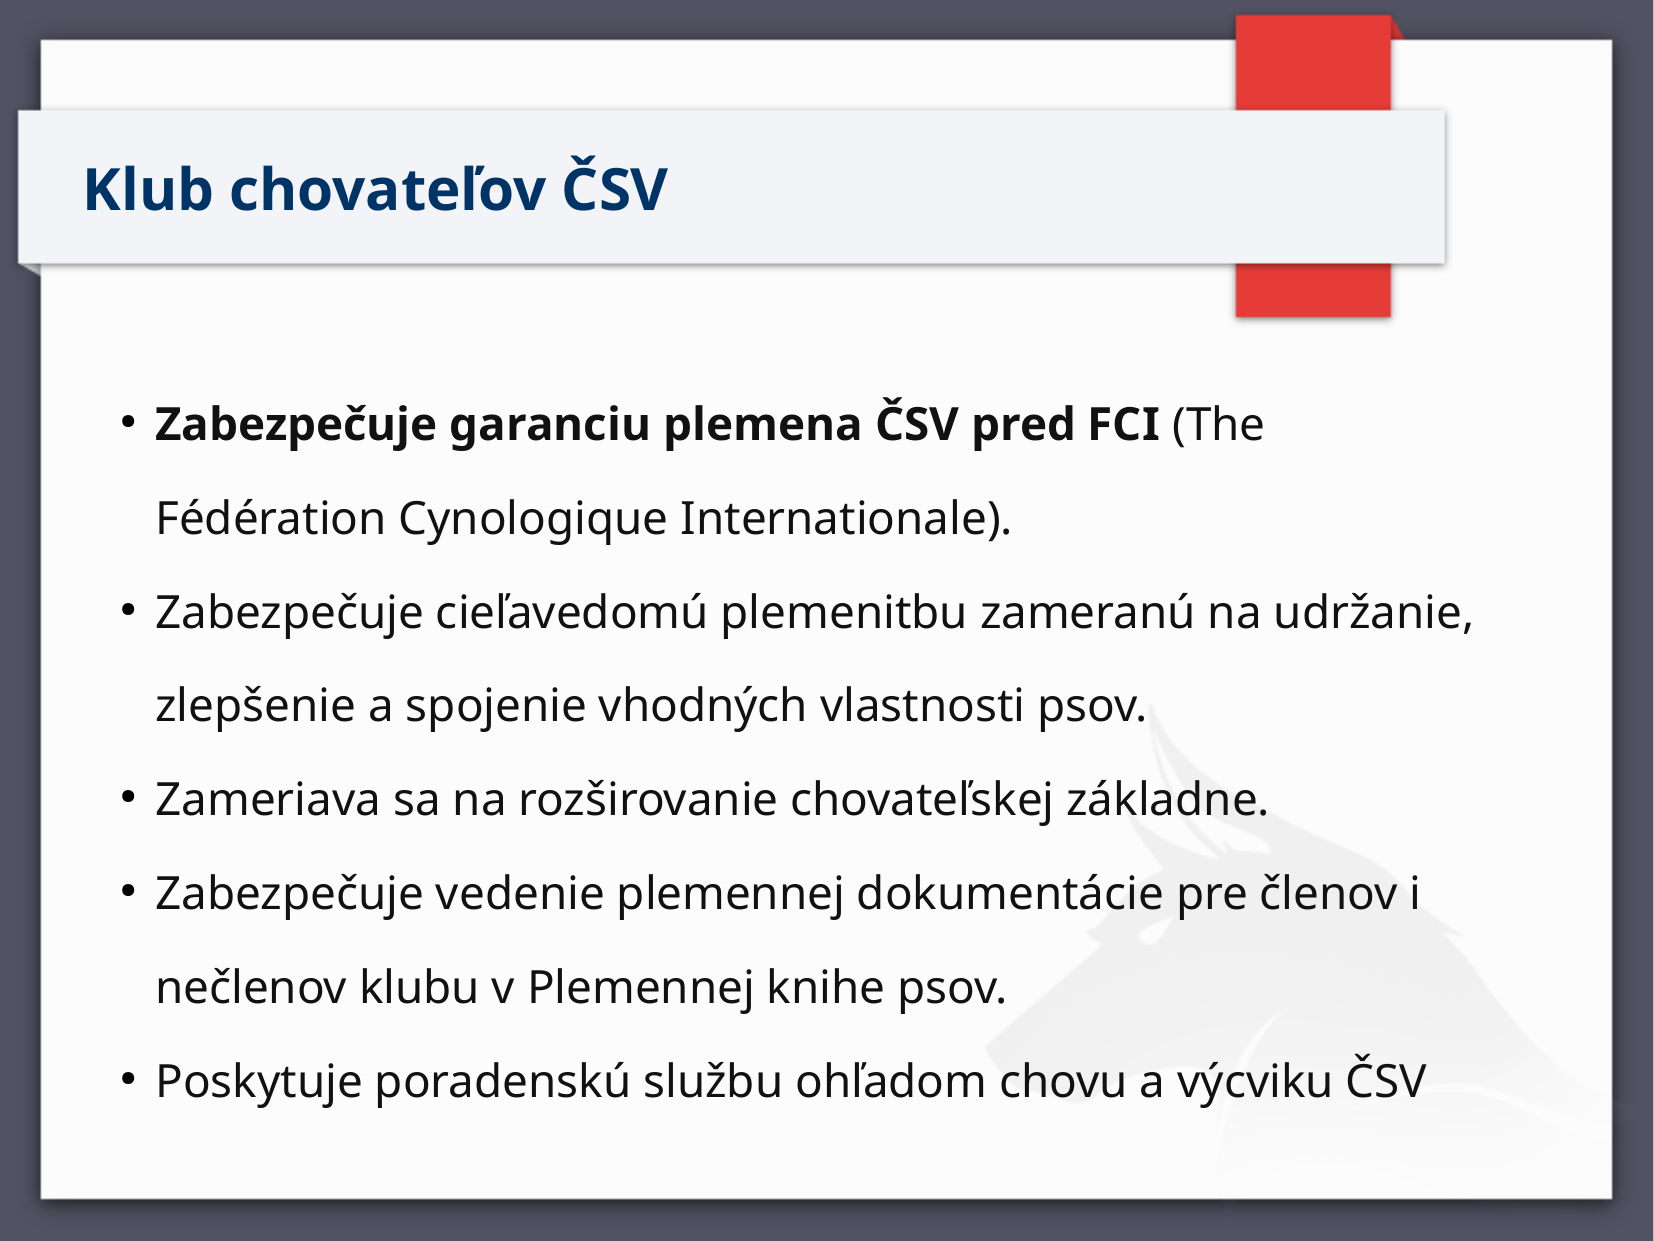

# Klub chovateľov ČSV
Zabezpečuje garanciu plemena ČSV pred FCI (The Fédération Cynologique Internationale).
Zabezpečuje cieľavedomú plemenitbu zameranú na udržanie, zlepšenie a spojenie vhodných vlastnosti psov.
Zameriava sa na rozširovanie chovateľskej základne.
Zabezpečuje vedenie plemennej dokumentácie pre členov i nečlenov klubu v Plemennej knihe psov.
Poskytuje poradenskú službu ohľadom chovu a výcviku ČSV